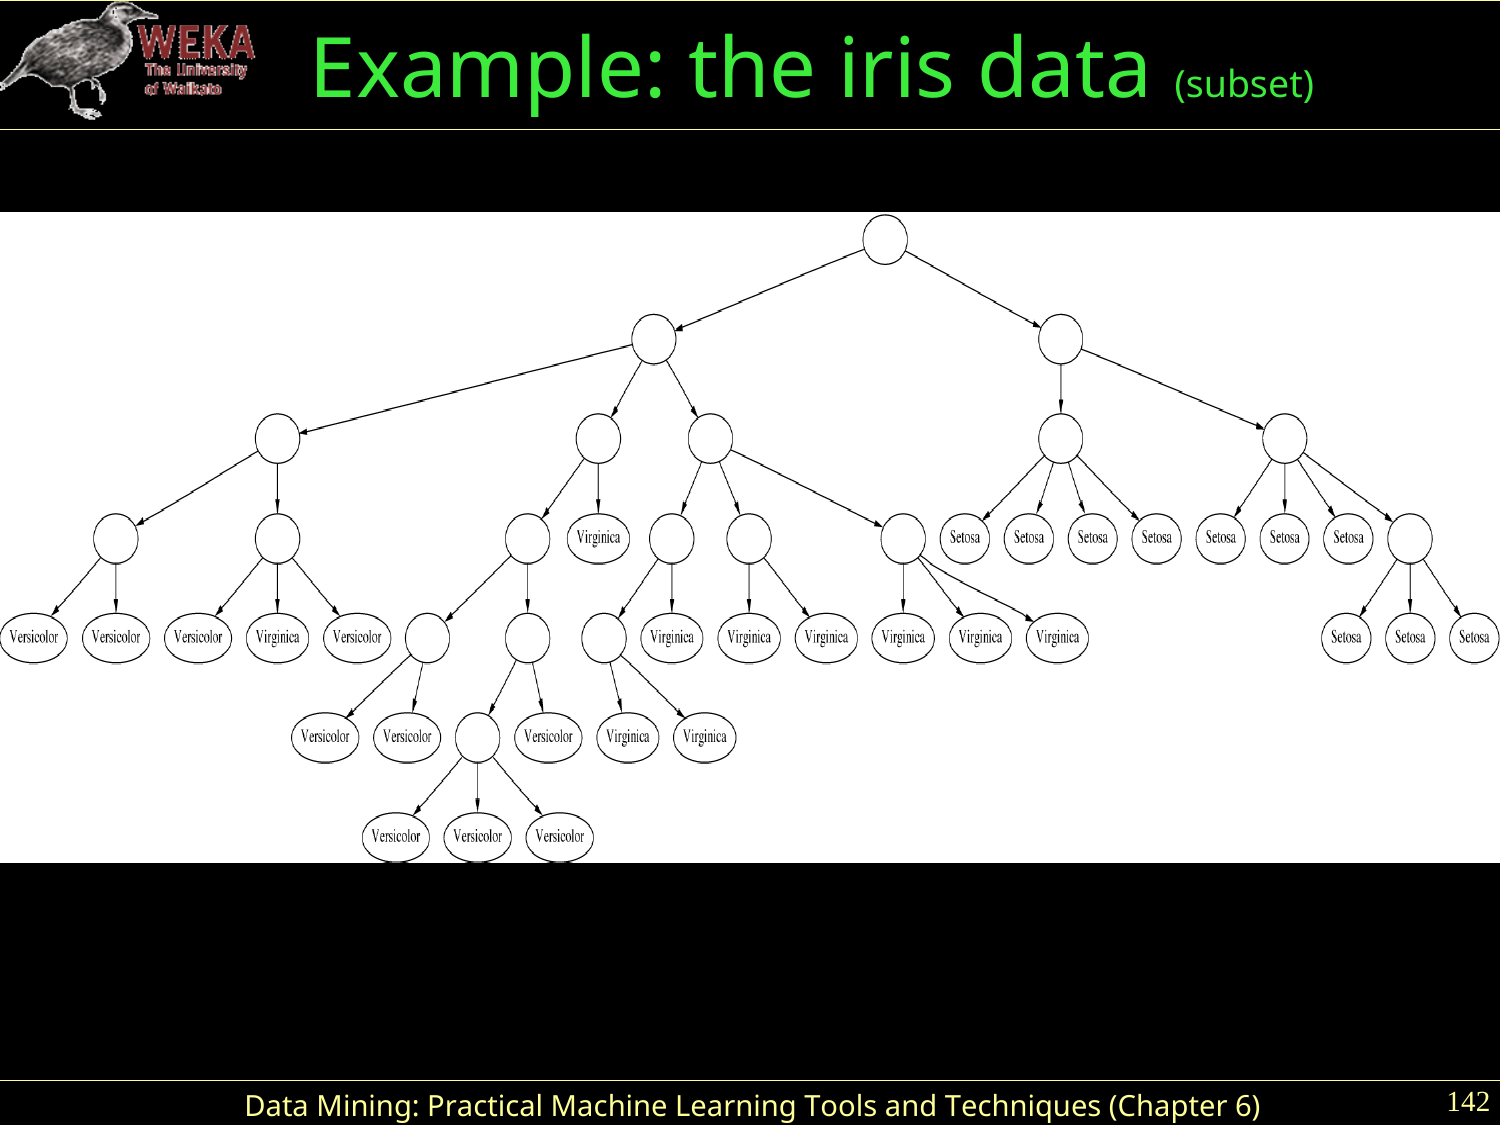

# Example: the iris data (subset)
Data Mining: Practical Machine Learning Tools and Techniques (Chapter 6)
142